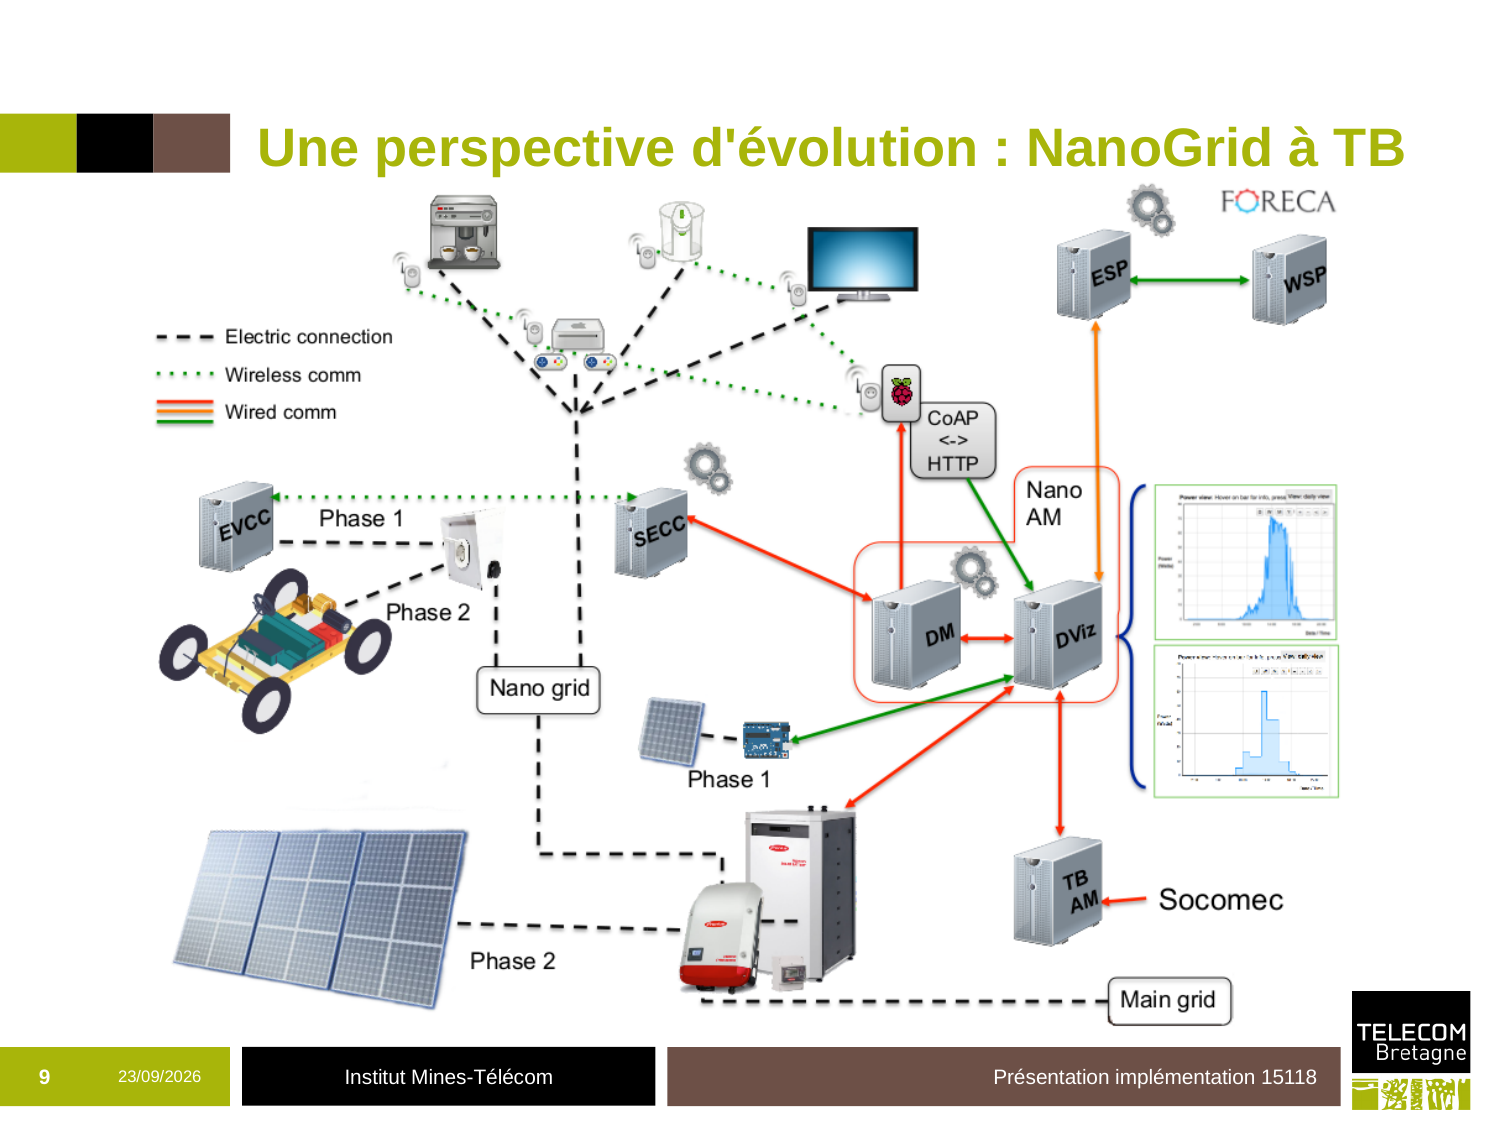

# Une perspective d'évolution : NanoGrid à TB
Présentation implémentation 15118